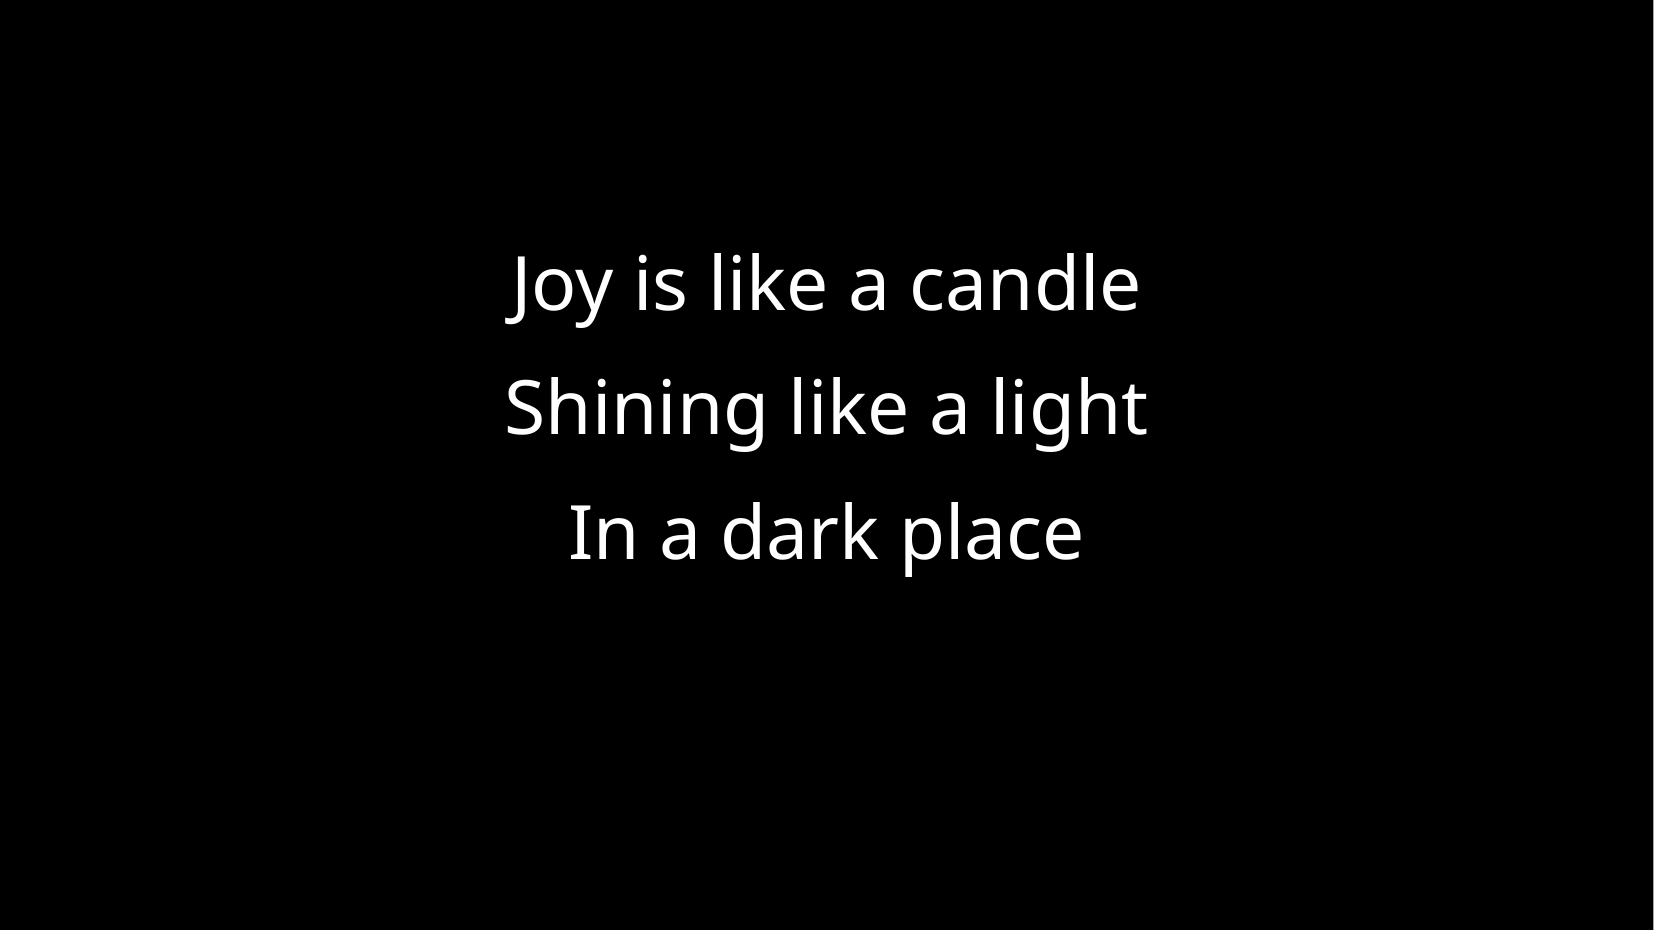

#
Joy is like a candle
Shining like a light
In a dark place